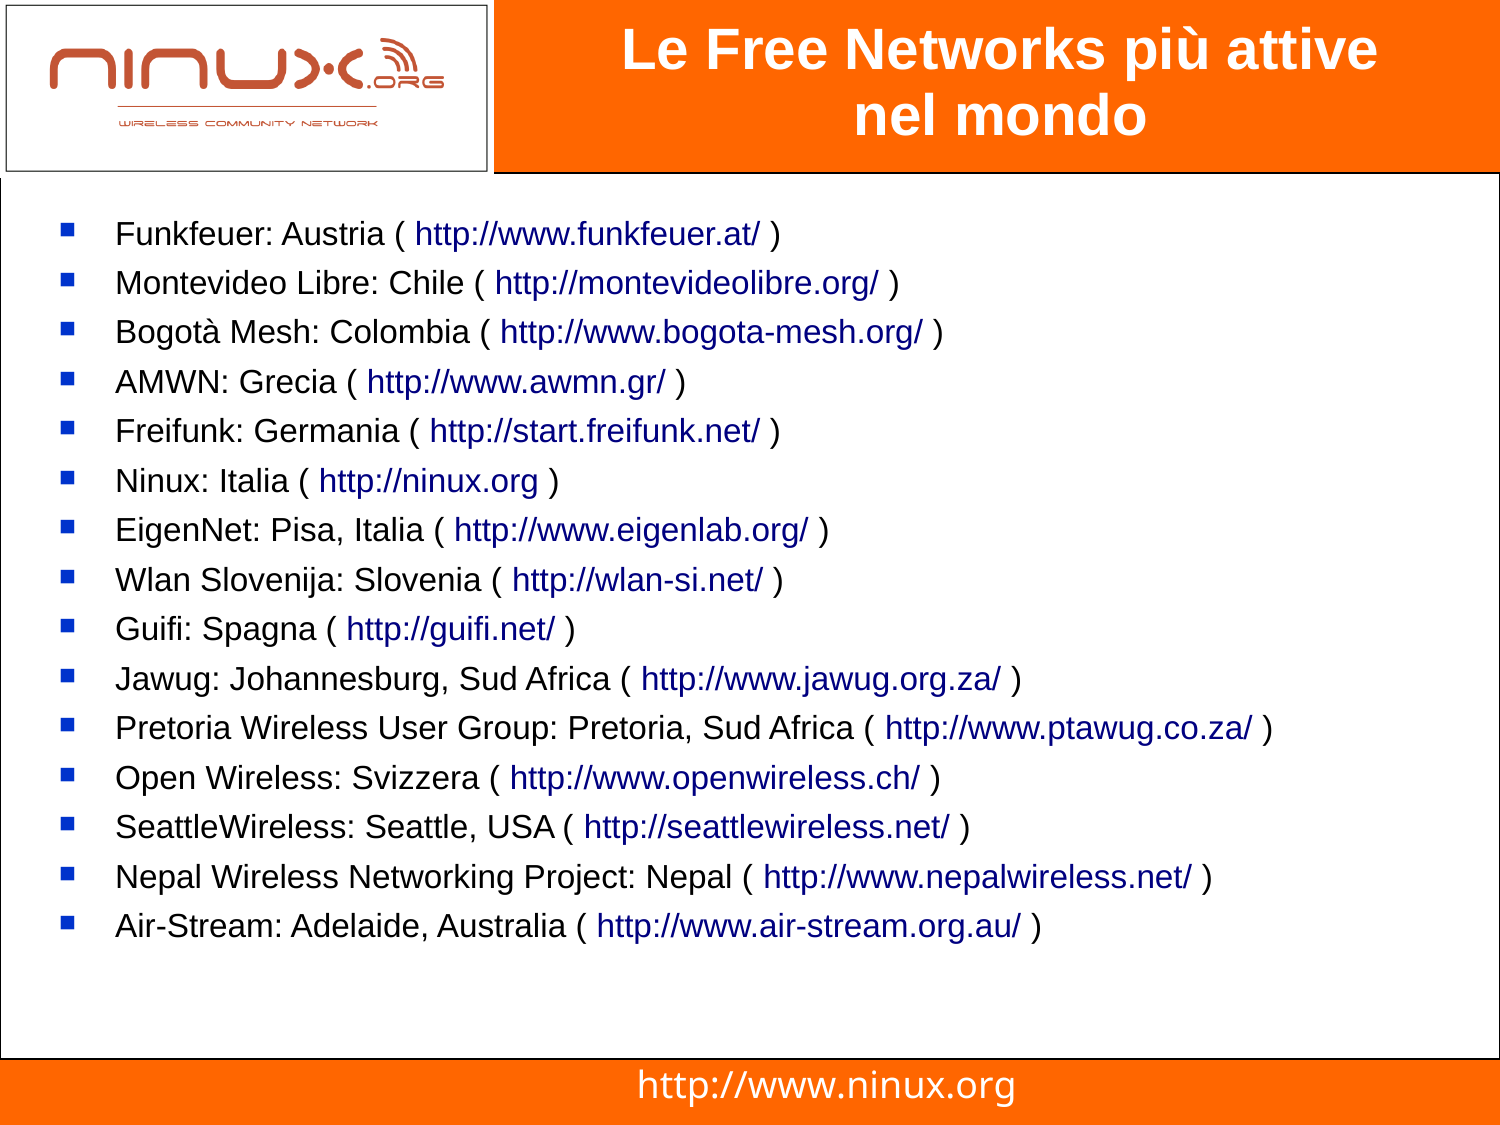

Le Free Networks più attive
nel mondo
# Funkfeuer: Austria ( http://www.funkfeuer.at/ )
Montevideo Libre: Chile ( http://montevideolibre.org/ )
Bogotà Mesh: Colombia ( http://www.bogota-mesh.org/ )
AMWN: Grecia ( http://www.awmn.gr/ )
Freifunk: Germania ( http://start.freifunk.net/ )
Ninux: Italia ( http://ninux.org )
EigenNet: Pisa, Italia ( http://www.eigenlab.org/ )
Wlan Slovenija: Slovenia ( http://wlan-si.net/ )
Guifi: Spagna ( http://guifi.net/ )
Jawug: Johannesburg, Sud Africa ( http://www.jawug.org.za/ )
Pretoria Wireless User Group: Pretoria, Sud Africa ( http://www.ptawug.co.za/ )
Open Wireless: Svizzera ( http://www.openwireless.ch/ )
SeattleWireless: Seattle, USA ( http://seattlewireless.net/ )
Nepal Wireless Networking Project: Nepal ( http://www.nepalwireless.net/ )
Air-Stream: Adelaide, Australia ( http://www.air-stream.org.au/ )
http://www.ninux.org